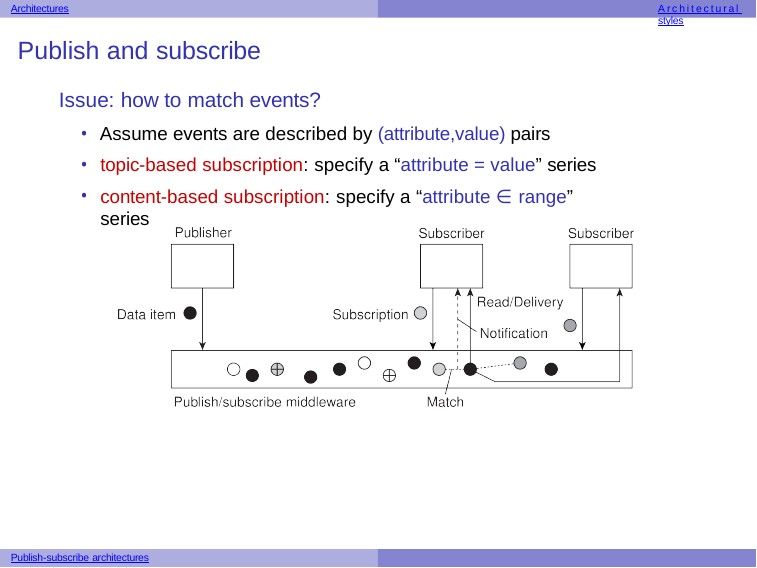

Architectures
Architectural styles
Publish and subscribe
Issue: how to match events?
Assume events are described by (attribute,value) pairs
topic-based subscription: specify a “attribute = value” series
content-based subscription: specify a “attribute ∈ range” series
Publish-subscribe architectures